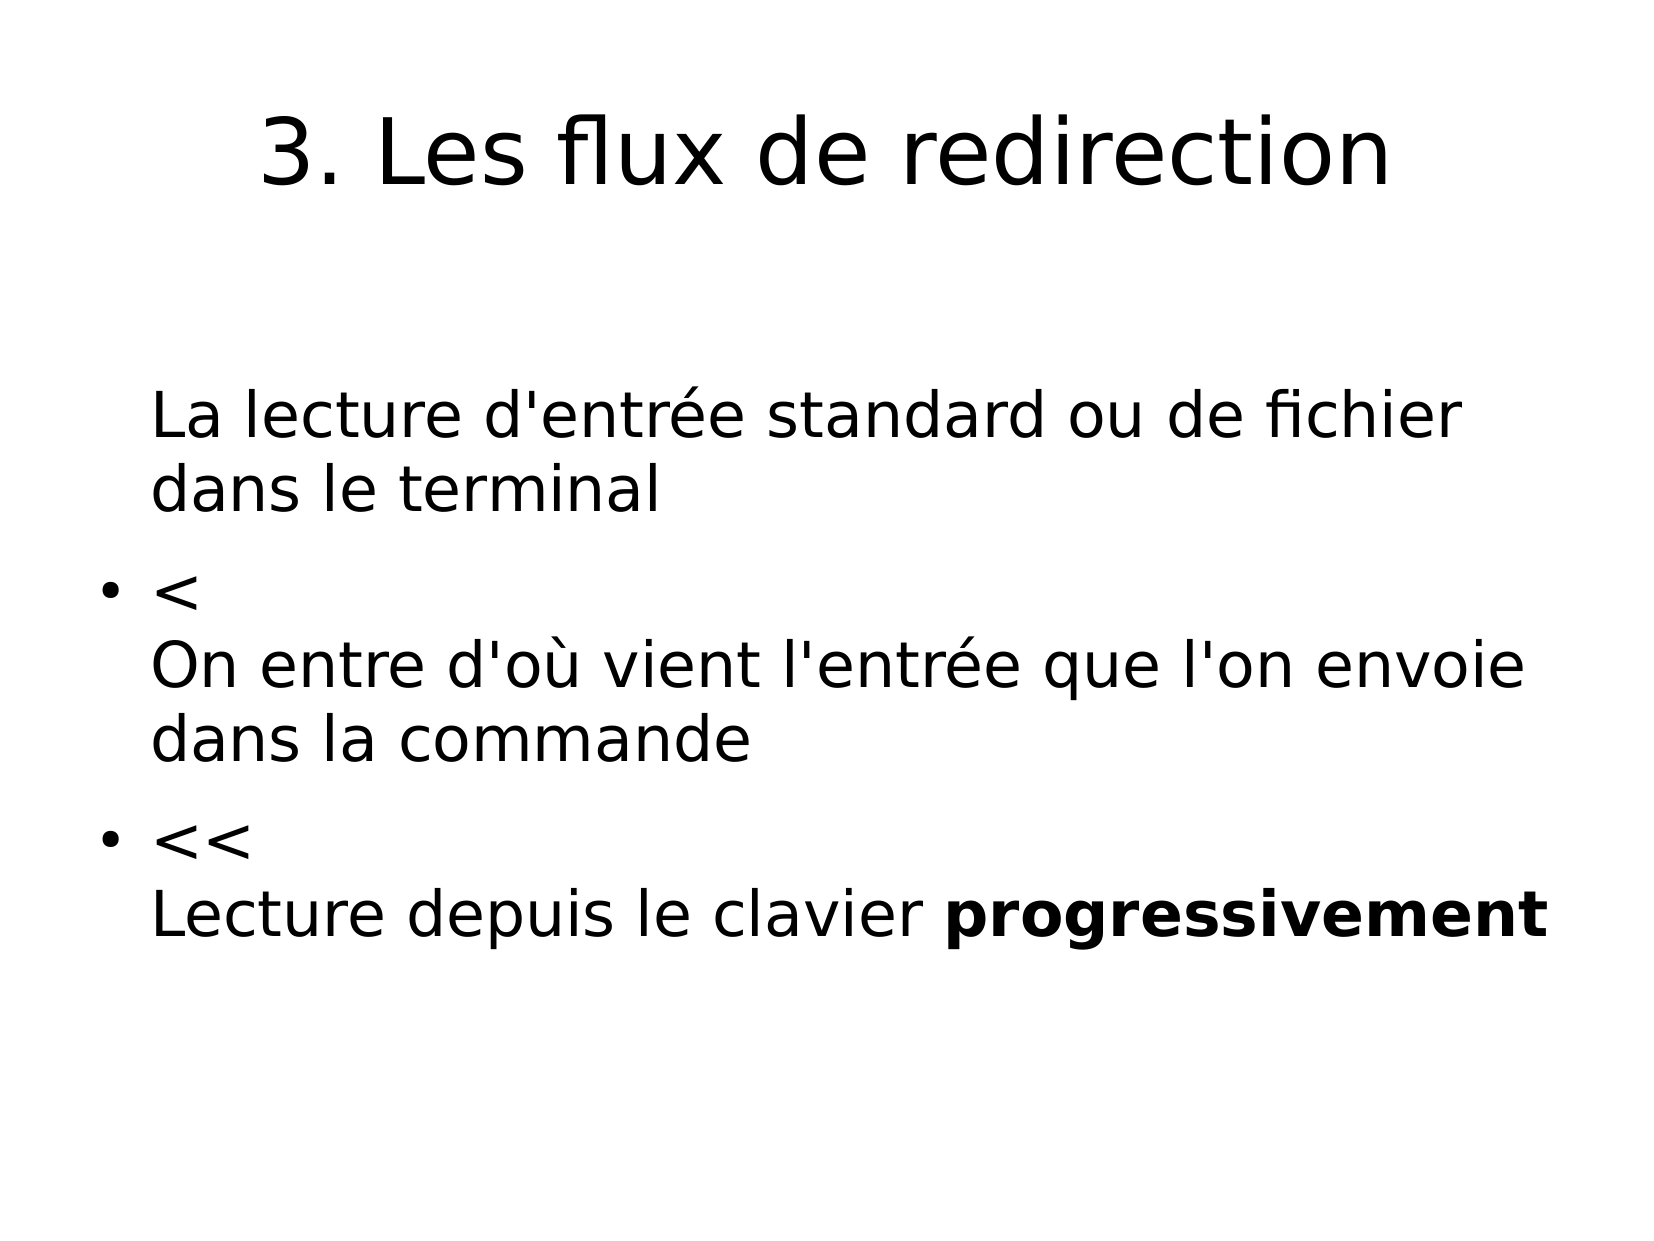

# 3. Les flux de redirection
La lecture d'entrée standard ou de fichier dans le terminal
<
On entre d'où vient l'entrée que l'on envoie dans la commande
<<
Lecture depuis le clavier progressivement